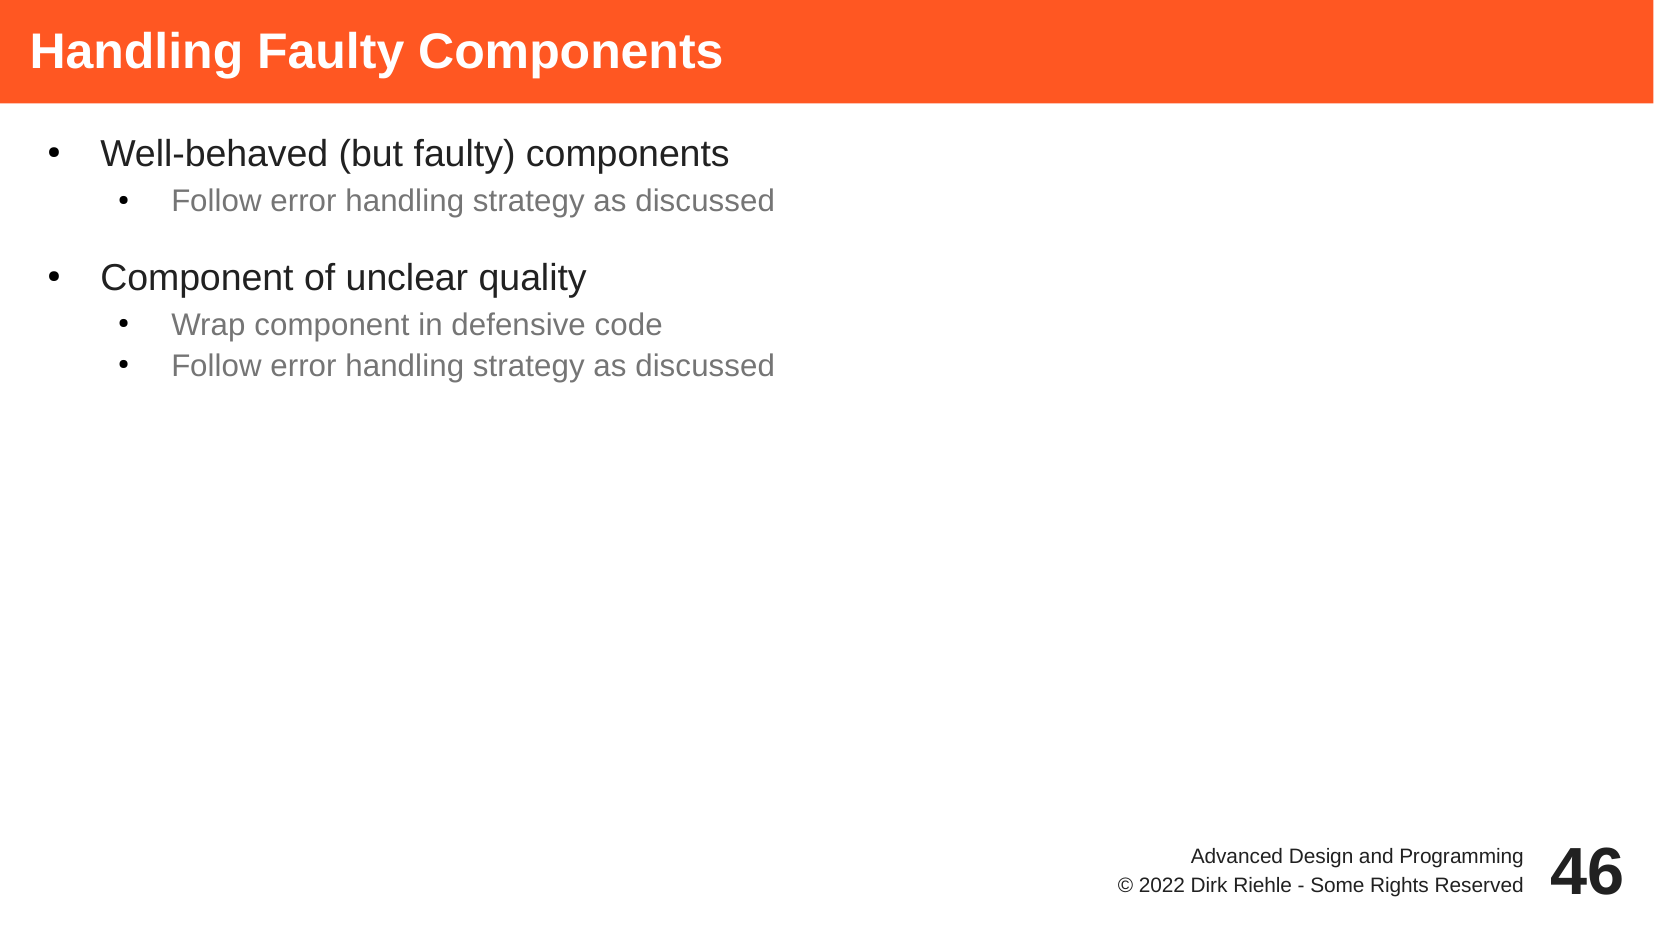

# Handling Faulty Components
Well-behaved (but faulty) components
Follow error handling strategy as discussed
Component of unclear quality
Wrap component in defensive code
Follow error handling strategy as discussed
Advanced Design and Programming
46
© 2022 Dirk Riehle - Some Rights Reserved